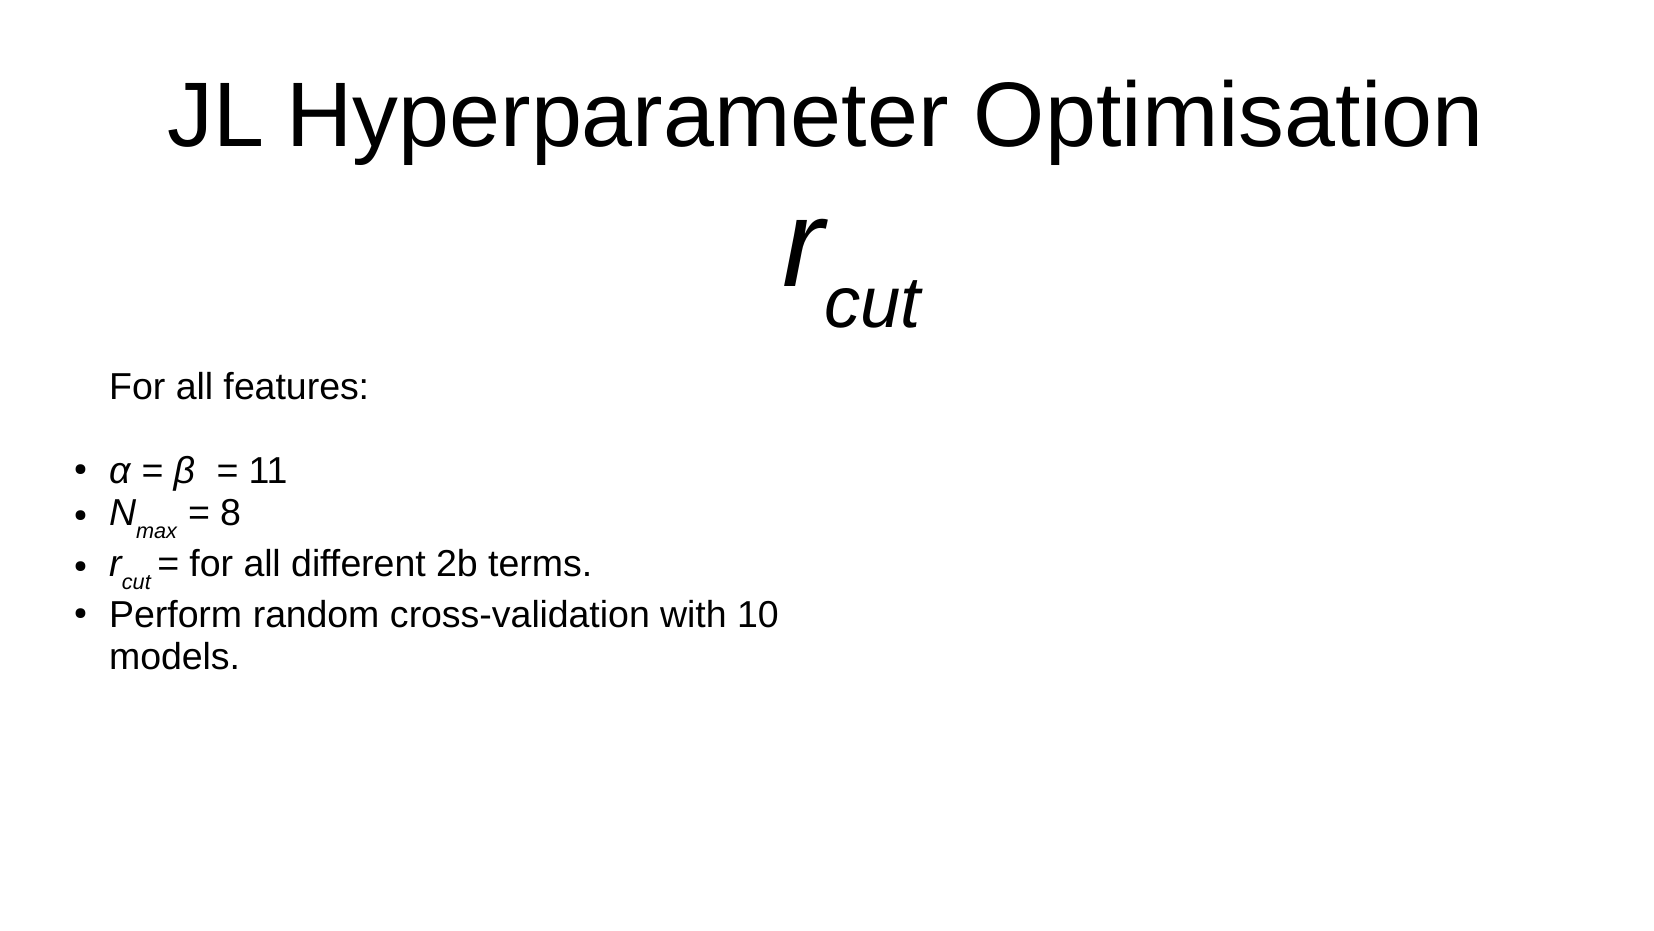

# JL Hyperparameter Optimisation
rcut
For all features:
α = β = 11
Nmax = 8
rcut = for all different 2b terms.
Perform random cross-validation with 10 models.